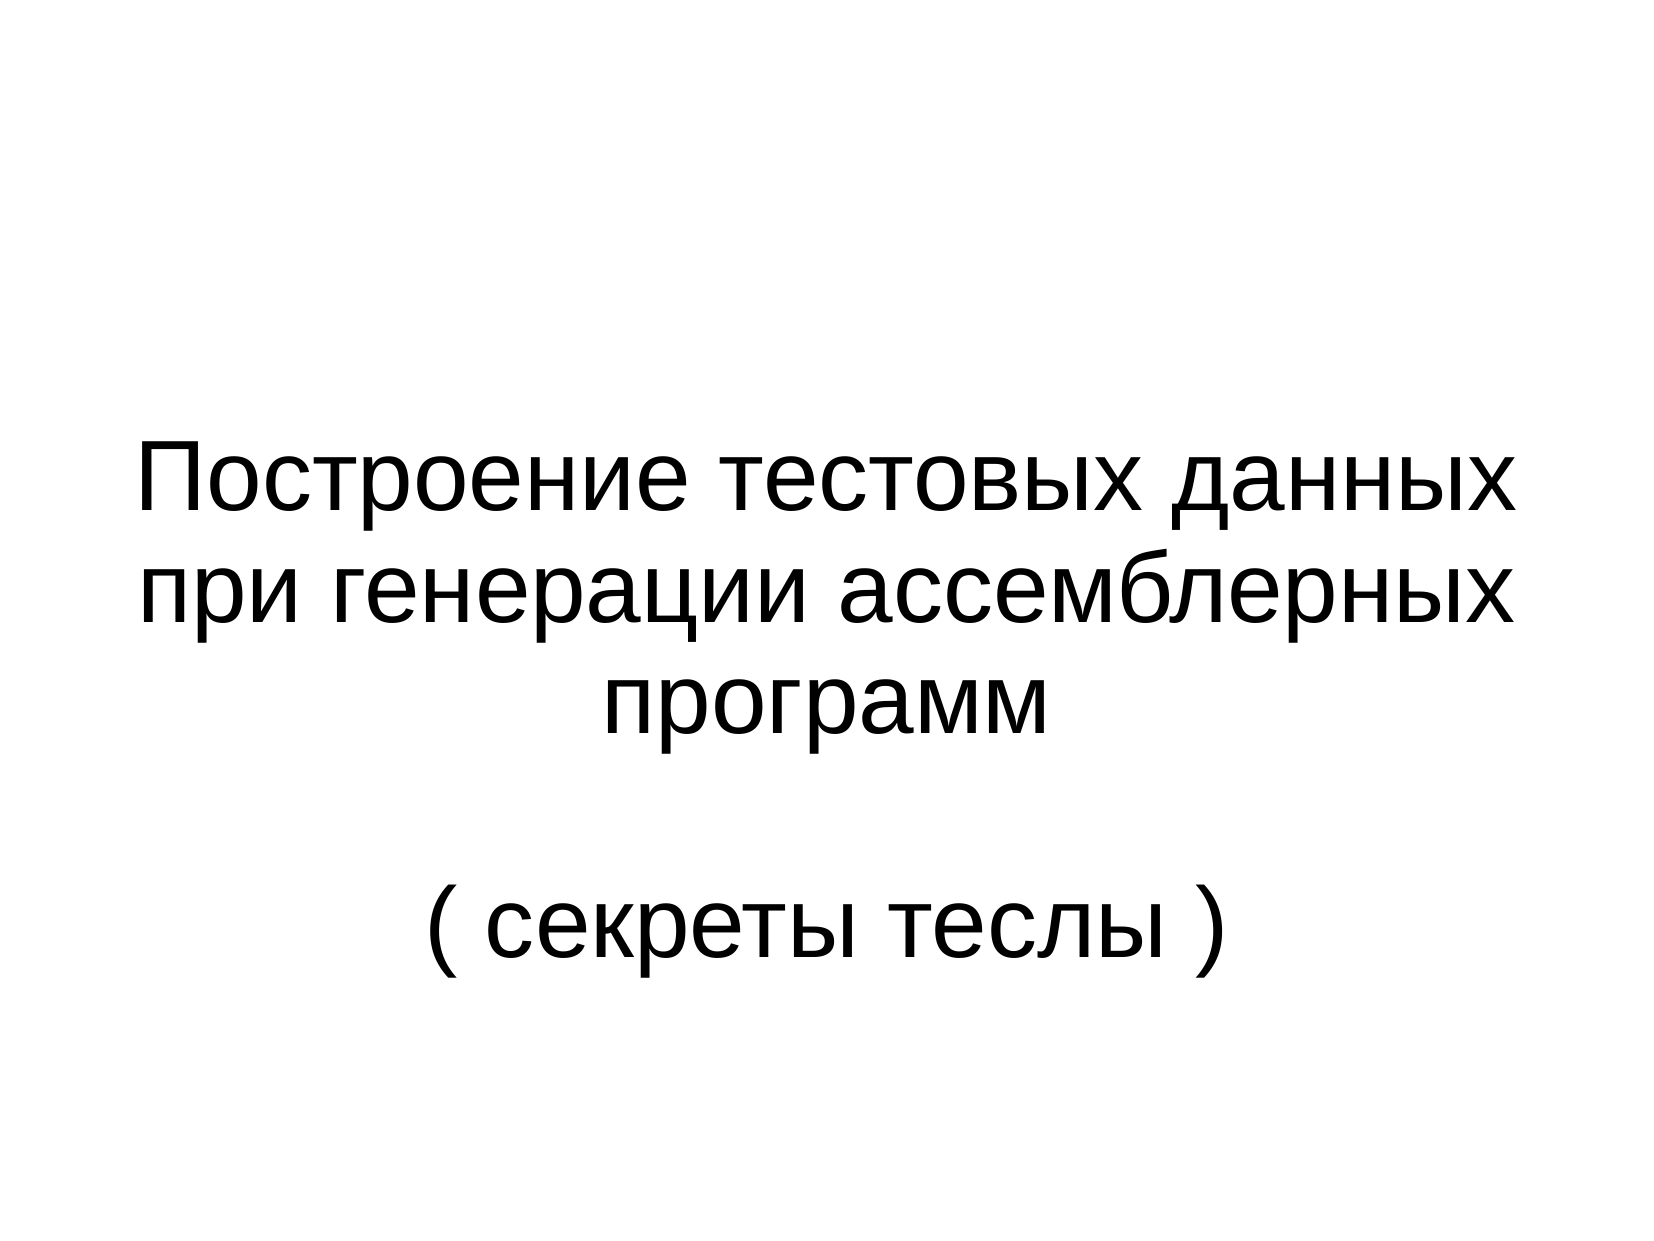

#
Построение тестовых данных при генерации ассемблерных программ
( секреты теслы )